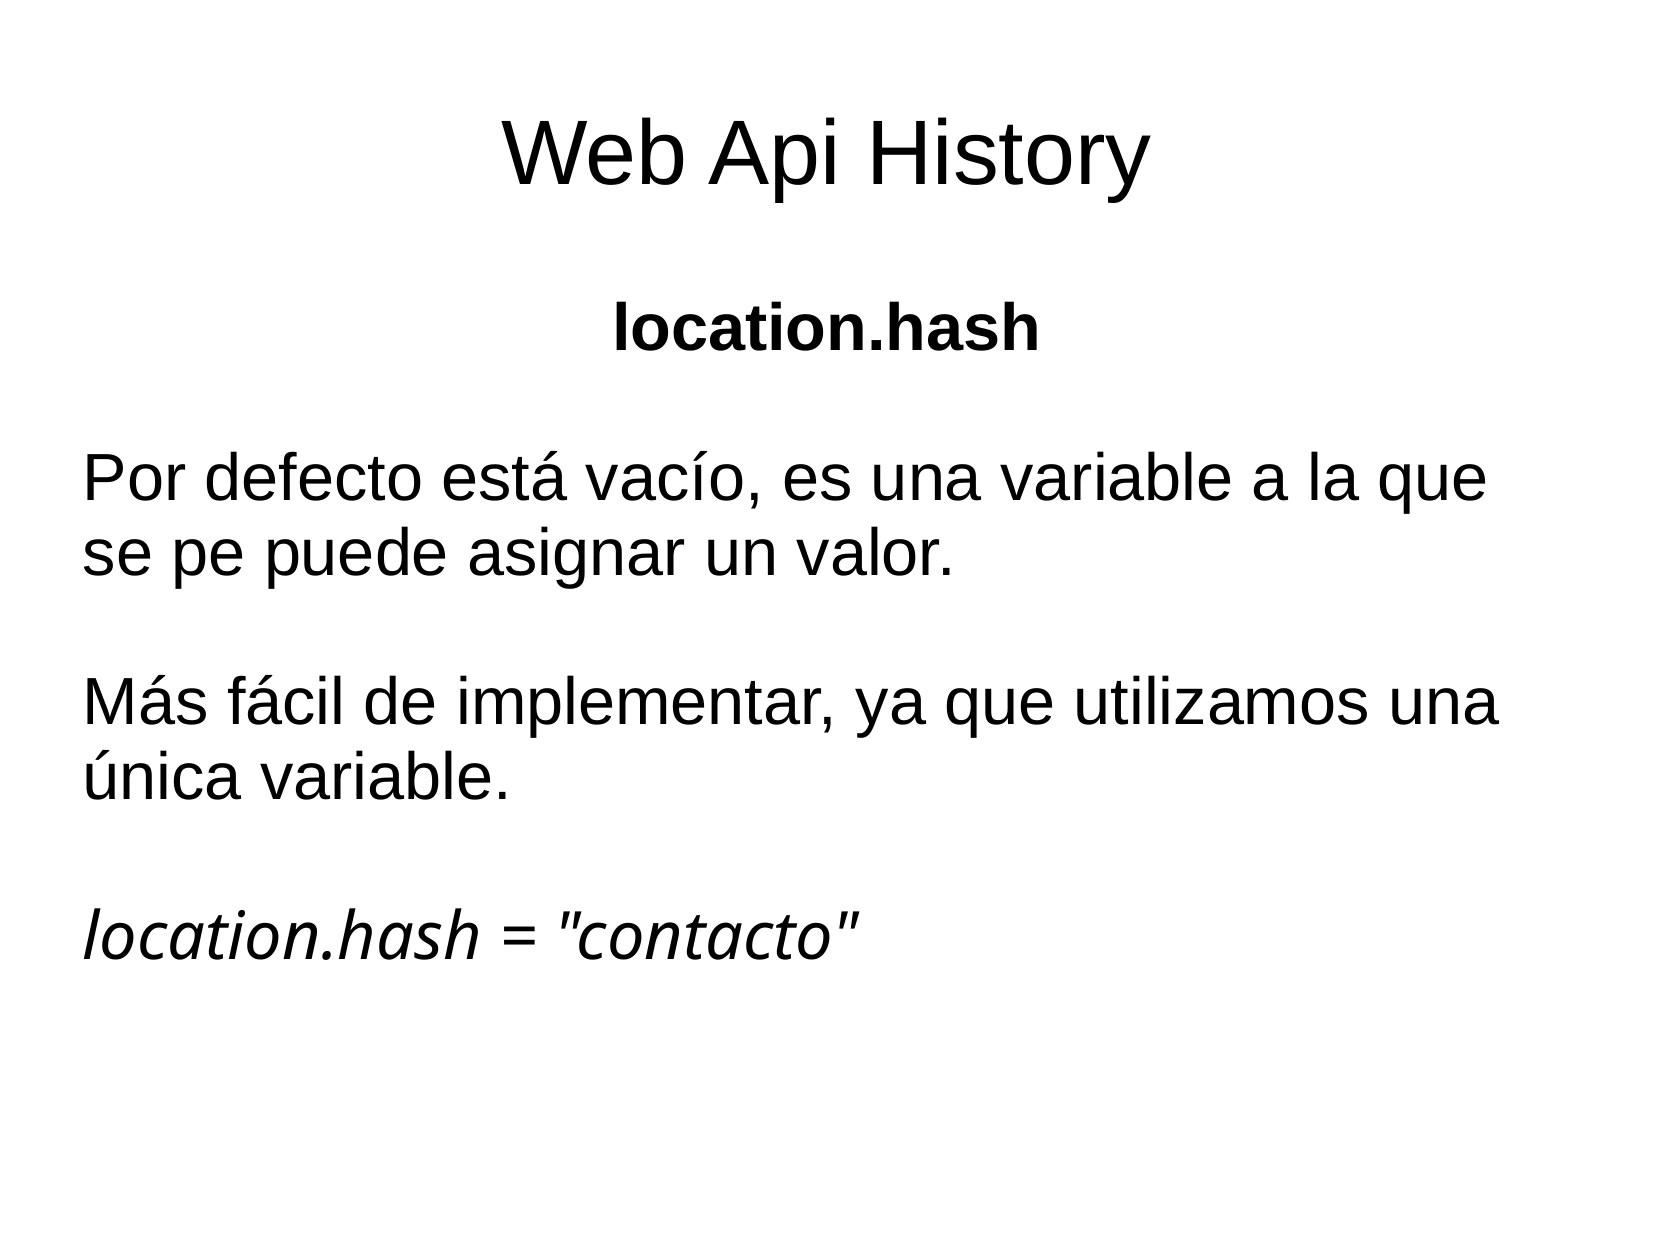

# Web Api History
location.hash
Por defecto está vacío, es una variable a la que se pe puede asignar un valor.
Más fácil de implementar, ya que utilizamos una única variable.
location.hash = "contacto"